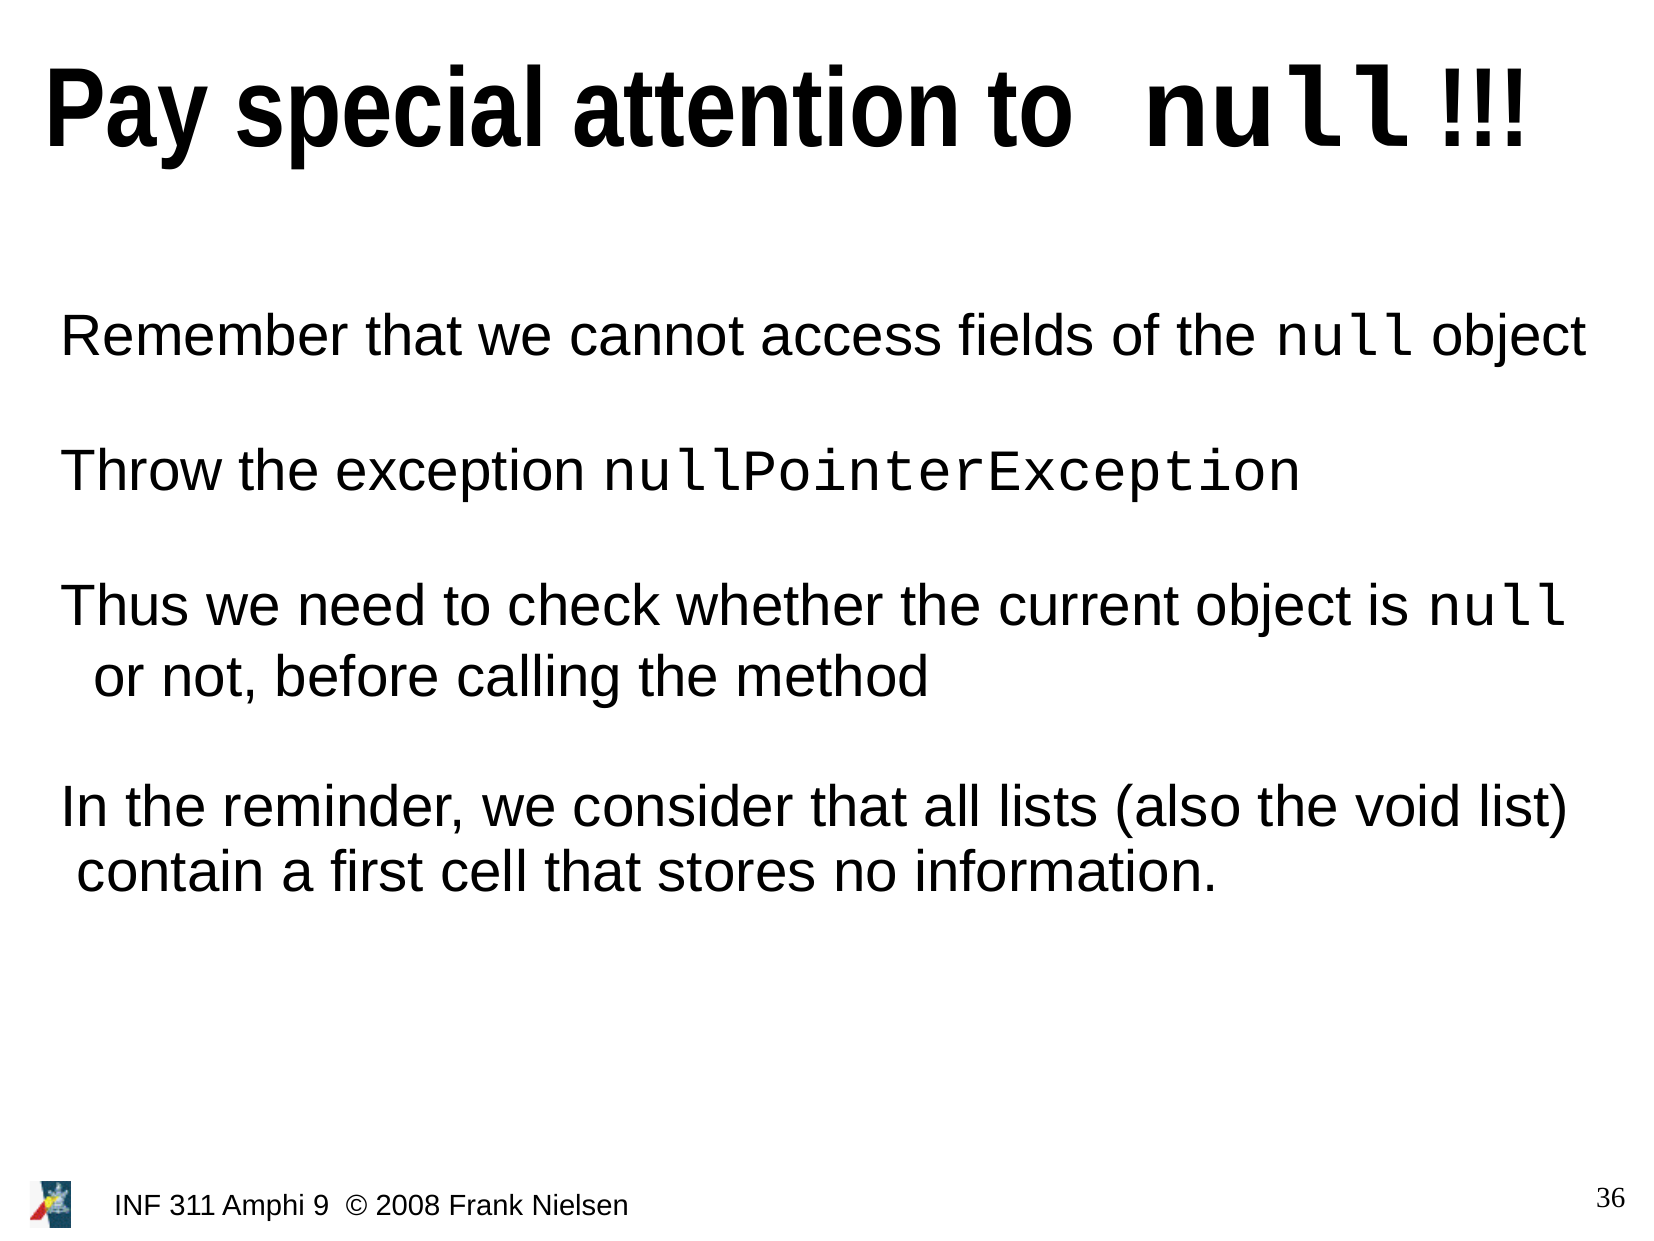

Pay special attention to null !!!
 Remember that we cannot access fields of the null object
 Throw the exception nullPointerException
 Thus we need to check whether the current object is null
 or not, before calling the method
 In the reminder, we consider that all lists (also the void list)
 contain a first cell that stores no information.